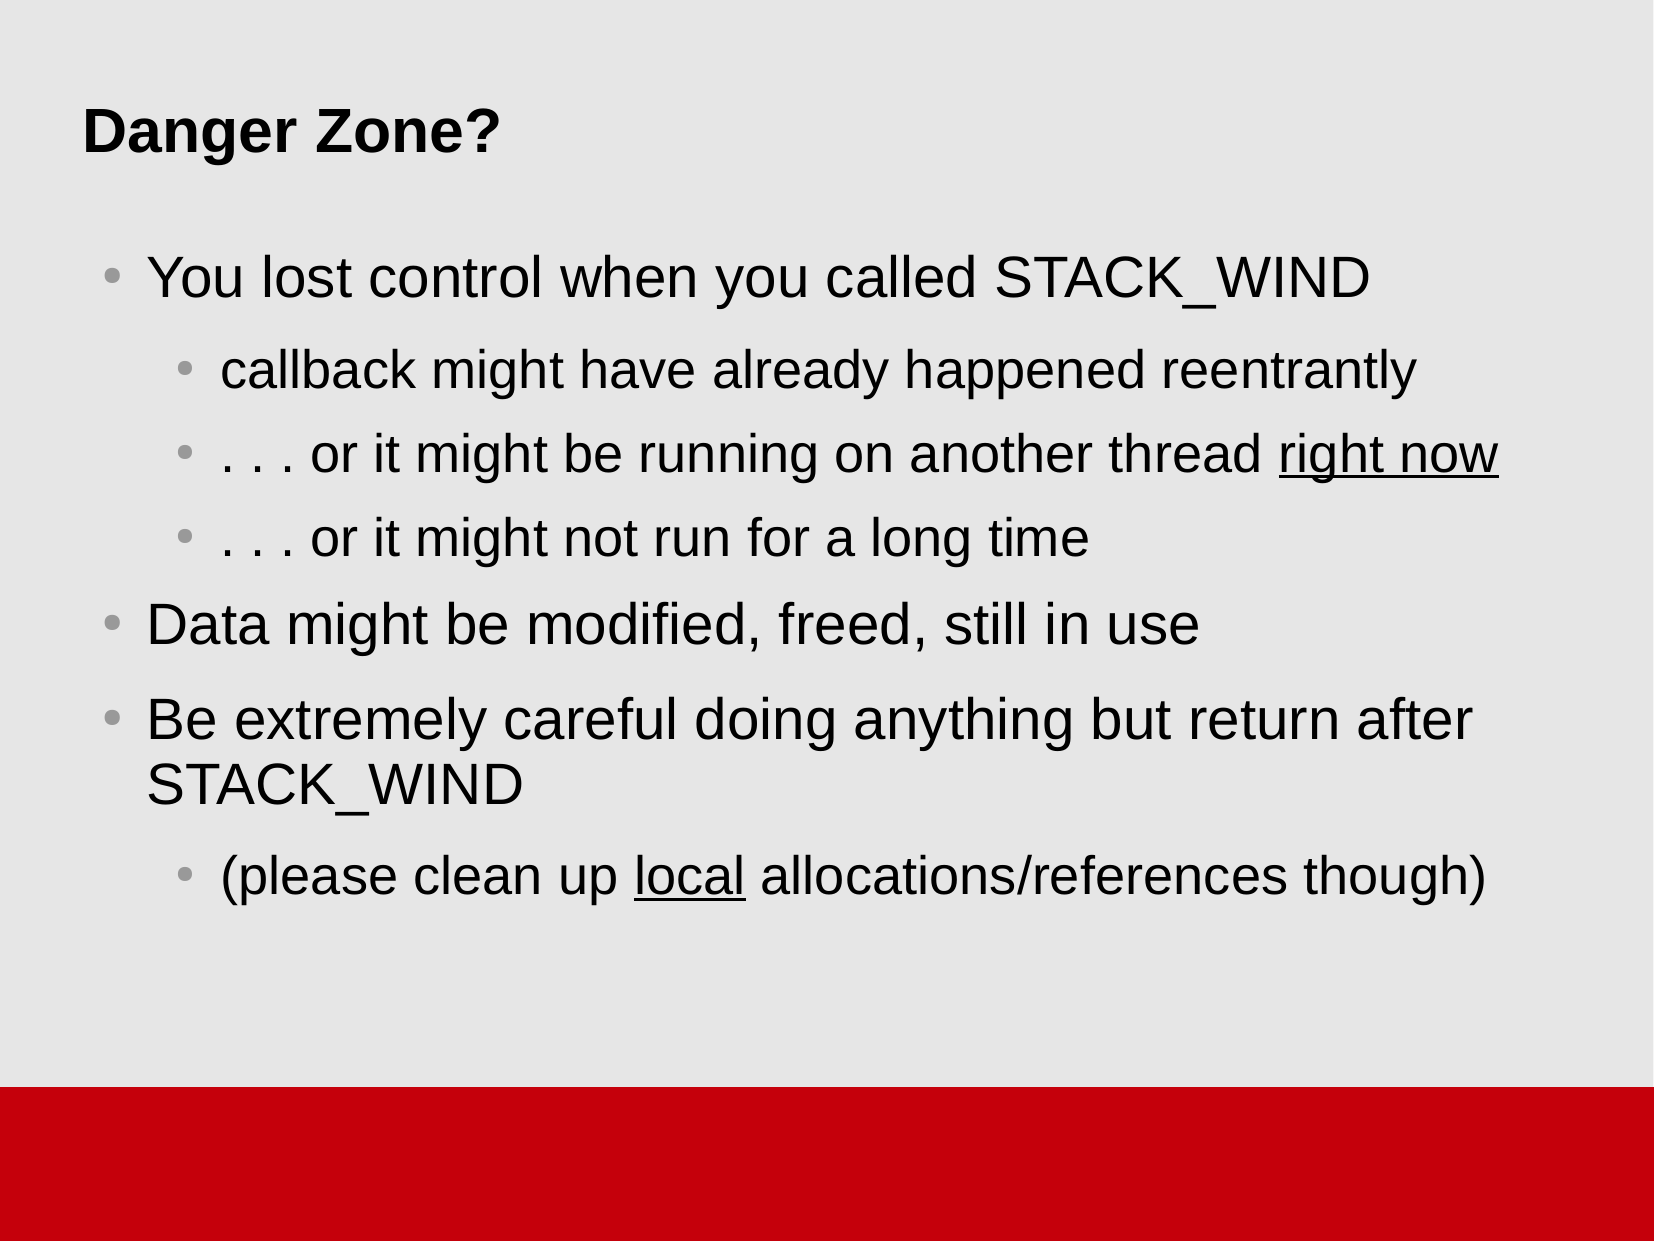

# Danger Zone?
You lost control when you called STACK_WIND
callback might have already happened reentrantly
. . . or it might be running on another thread right now
. . . or it might not run for a long time
Data might be modified, freed, still in use
Be extremely careful doing anything but return after STACK_WIND
(please clean up local allocations/references though)